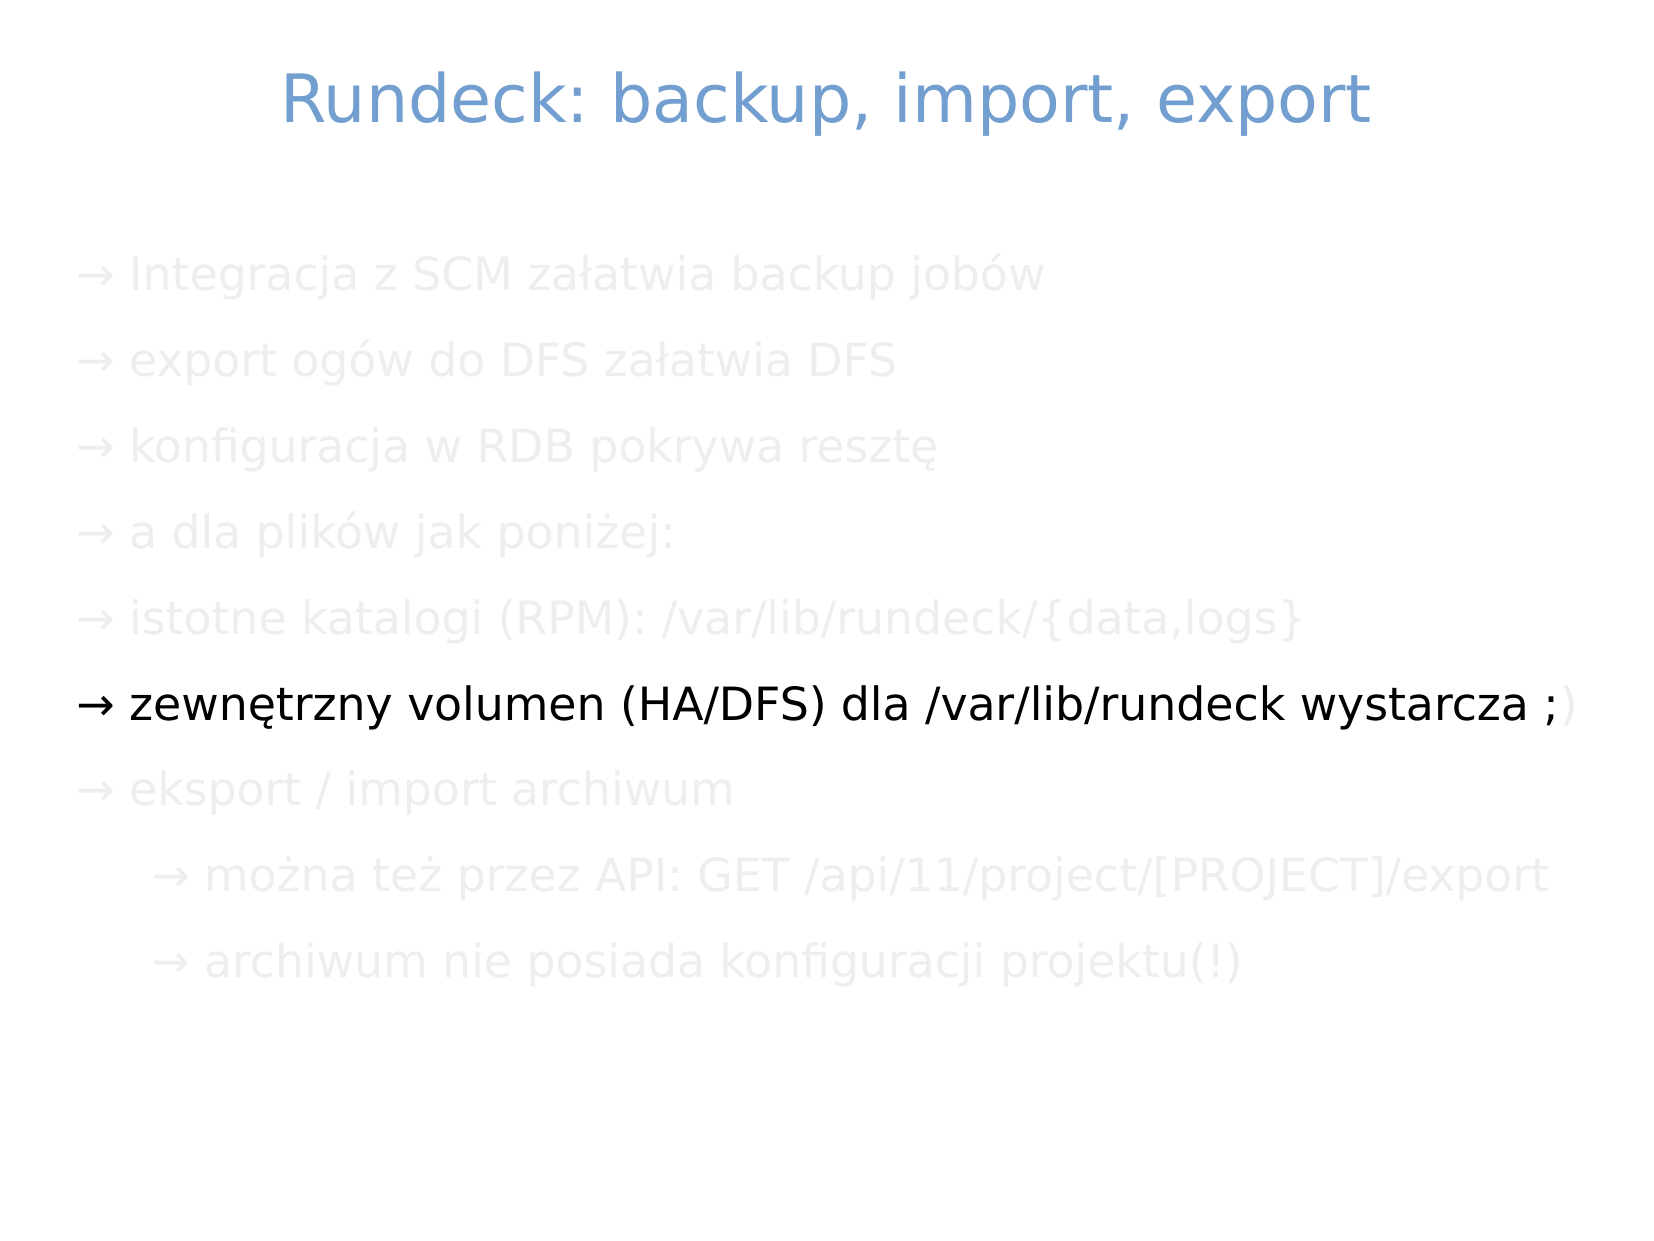

Rundeck: backup, import, export
→ Integracja z SCM załatwia backup jobów
→ export ogów do DFS załatwia DFS
→ konfiguracja w RDB pokrywa resztę
→ a dla plików jak poniżej:
→ istotne katalogi (RPM): /var/lib/rundeck/{data,logs}
→ zewnętrzny volumen (HA/DFS) dla /var/lib/rundeck wystarcza ;)
→ eksport / import archiwum
	→ można też przez API: GET /api/11/project/[PROJECT]/export
	→ archiwum nie posiada konfiguracji projektu(!)